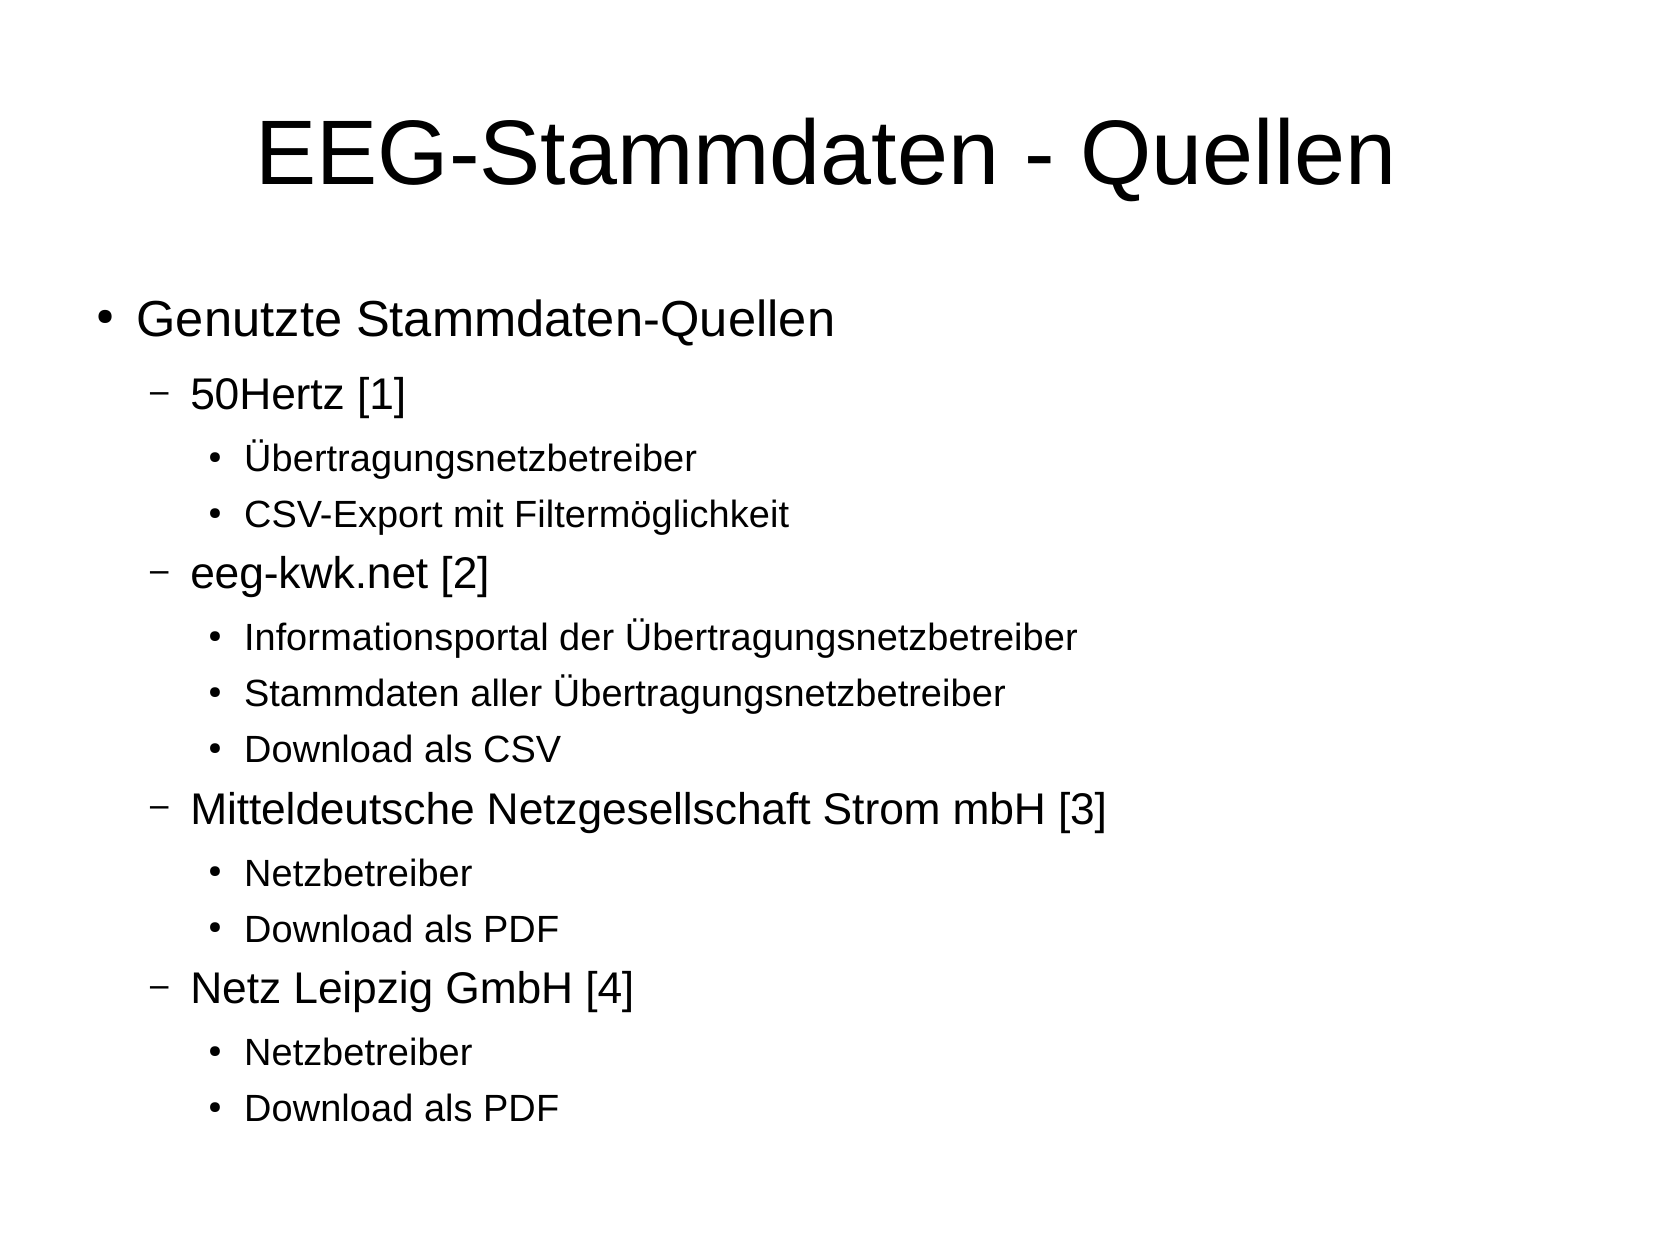

# EEG-Stammdaten - Quellen
Genutzte Stammdaten-Quellen
50Hertz [1]
Übertragungsnetzbetreiber
CSV-Export mit Filtermöglichkeit
eeg-kwk.net [2]
Informationsportal der Übertragungsnetzbetreiber
Stammdaten aller Übertragungsnetzbetreiber
Download als CSV
Mitteldeutsche Netzgesellschaft Strom mbH [3]
Netzbetreiber
Download als PDF
Netz Leipzig GmbH [4]
Netzbetreiber
Download als PDF